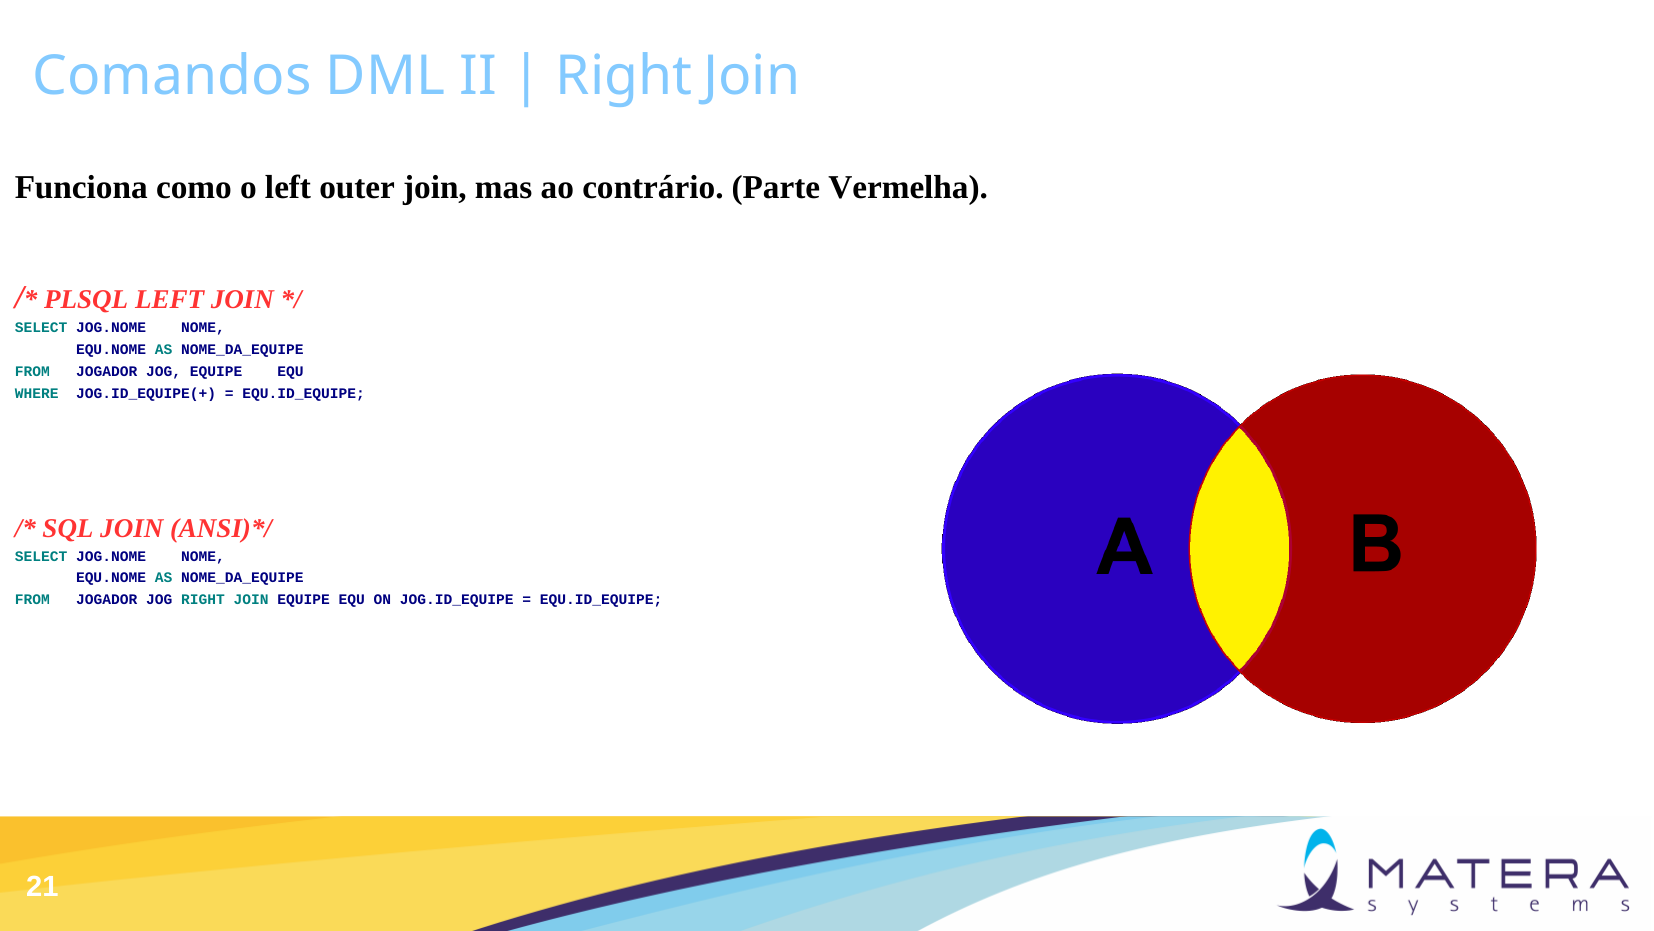

# Comandos DML II | Right Join
Funciona como o left outer join, mas ao contrário. (Parte Vermelha).
/* PLSQL LEFT JOIN */
SELECT JOG.NOME NOME,
 EQU.NOME AS NOME_DA_EQUIPE
FROM JOGADOR JOG, EQUIPE EQU
WHERE JOG.ID_EQUIPE(+) = EQU.ID_EQUIPE;
/* SQL JOIN (ANSI)*/
SELECT JOG.NOME NOME,
 EQU.NOME AS NOME_DA_EQUIPE
FROM JOGADOR JOG RIGHT JOIN EQUIPE EQU ON JOG.ID_EQUIPE = EQU.ID_EQUIPE;